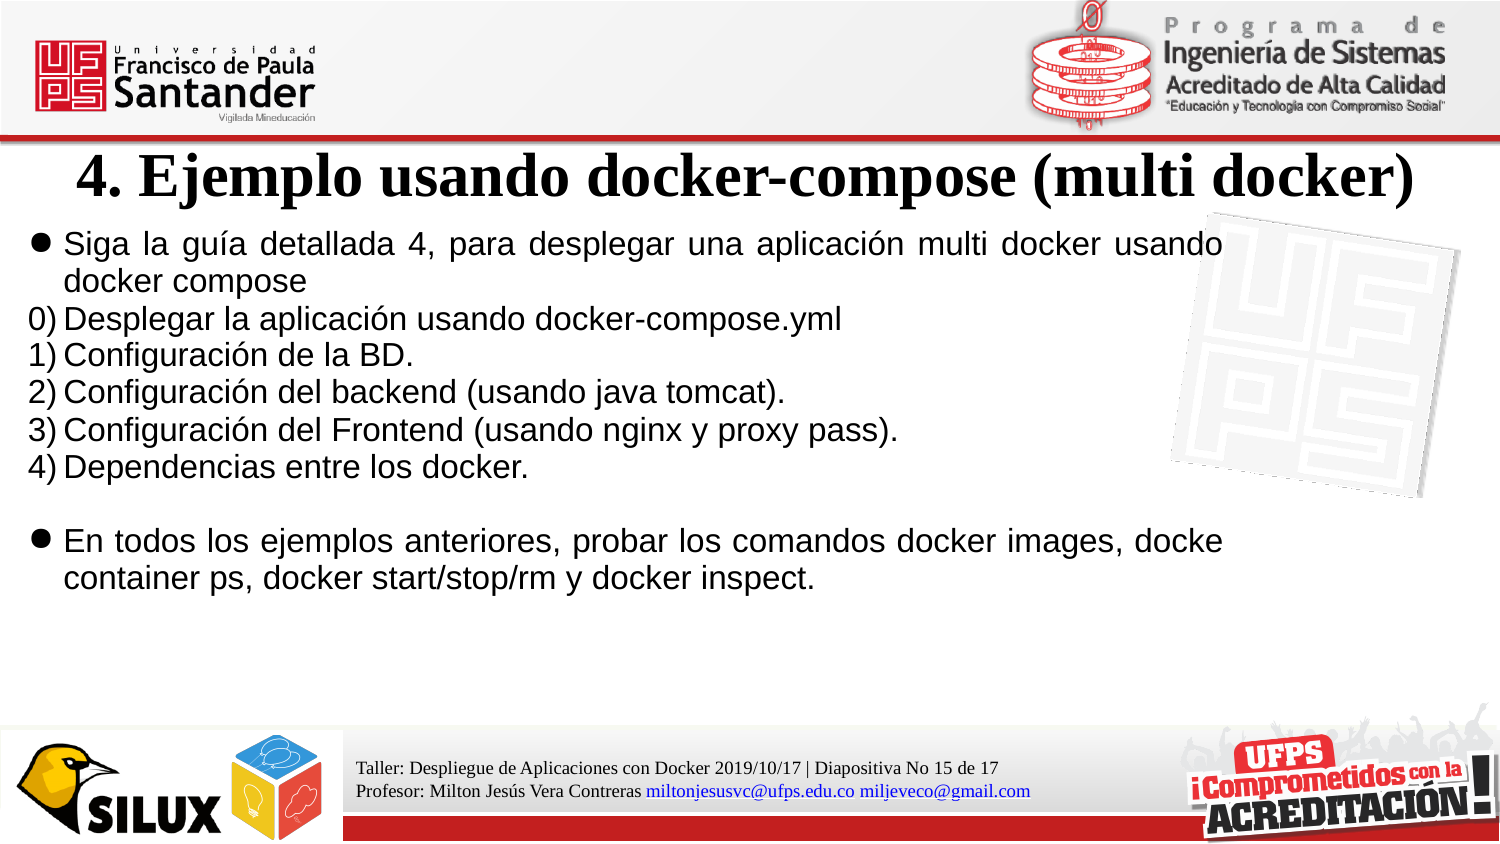

4. Ejemplo usando docker-compose (multi docker)
Siga la guía detallada 4, para desplegar una aplicación multi docker usando docker compose
Desplegar la aplicación usando docker-compose.yml
Configuración de la BD.
Configuración del backend (usando java tomcat).
Configuración del Frontend (usando nginx y proxy pass).
Dependencias entre los docker.
En todos los ejemplos anteriores, probar los comandos docker images, docke container ps, docker start/stop/rm y docker inspect.